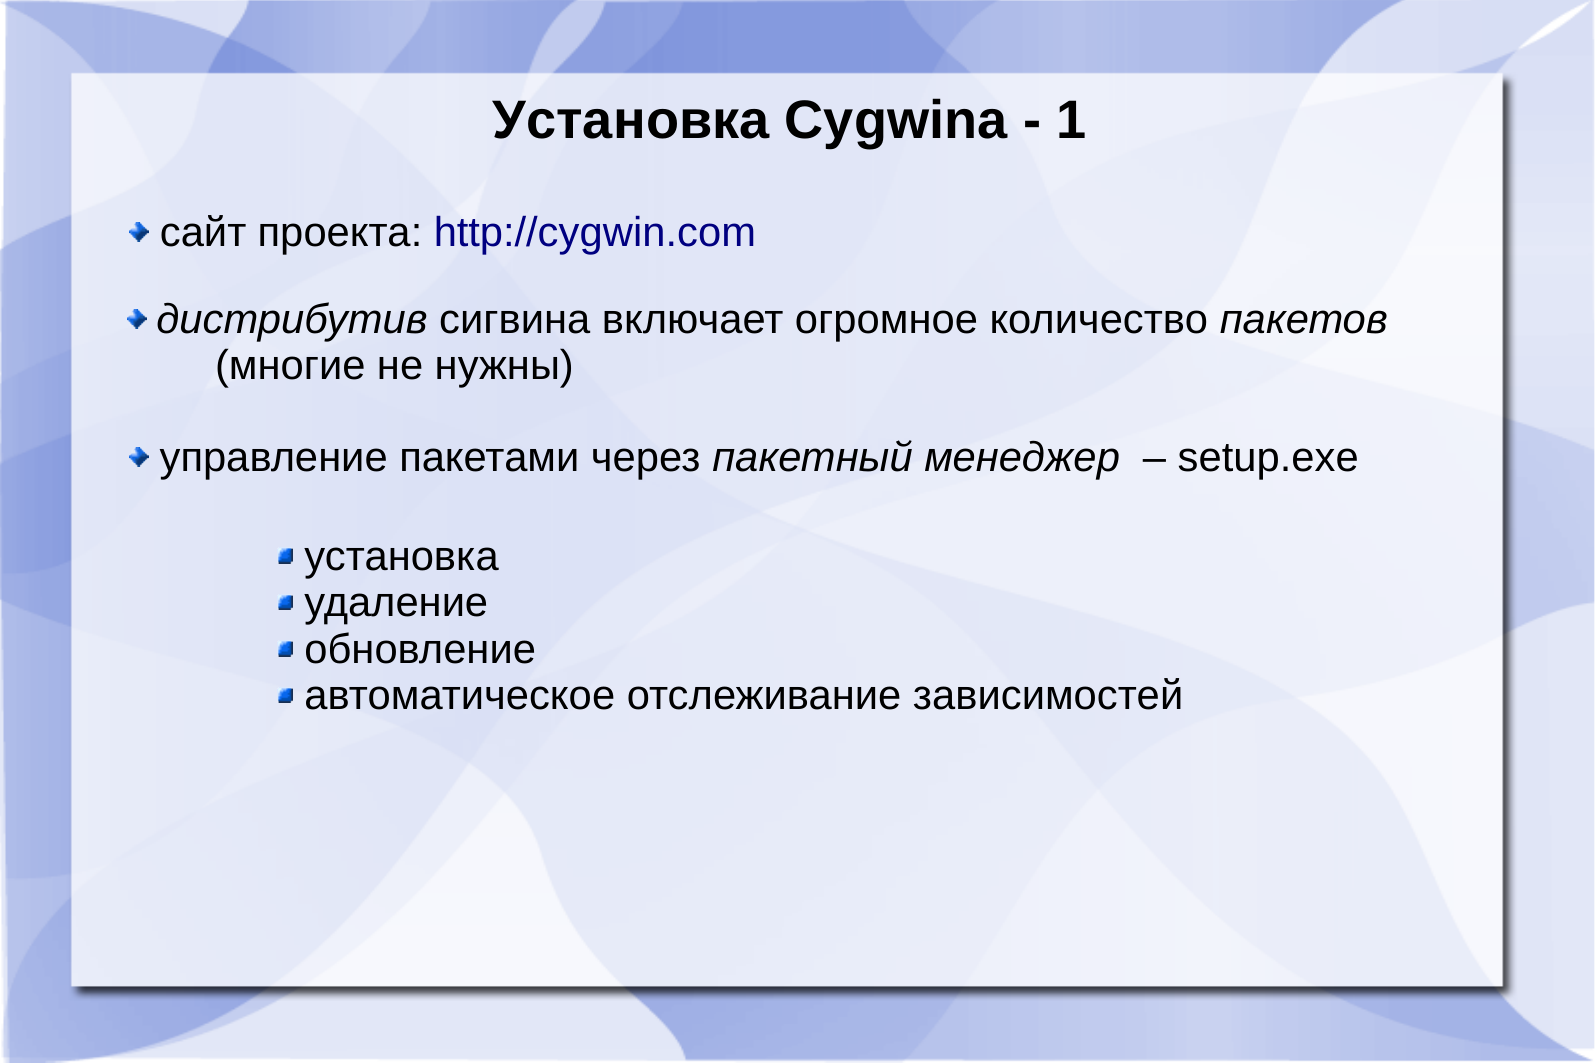

# Установка Cygwinа - 1
 сайт проекта: http://cygwin.com
 дистрибутив сигвина включает огромное количество пакетов
 (многие не нужны)
 управление пакетами через пакетный менеджер – setup.exe
 установка
 удаление
 обновление
 автоматическое отслеживание зависимостей